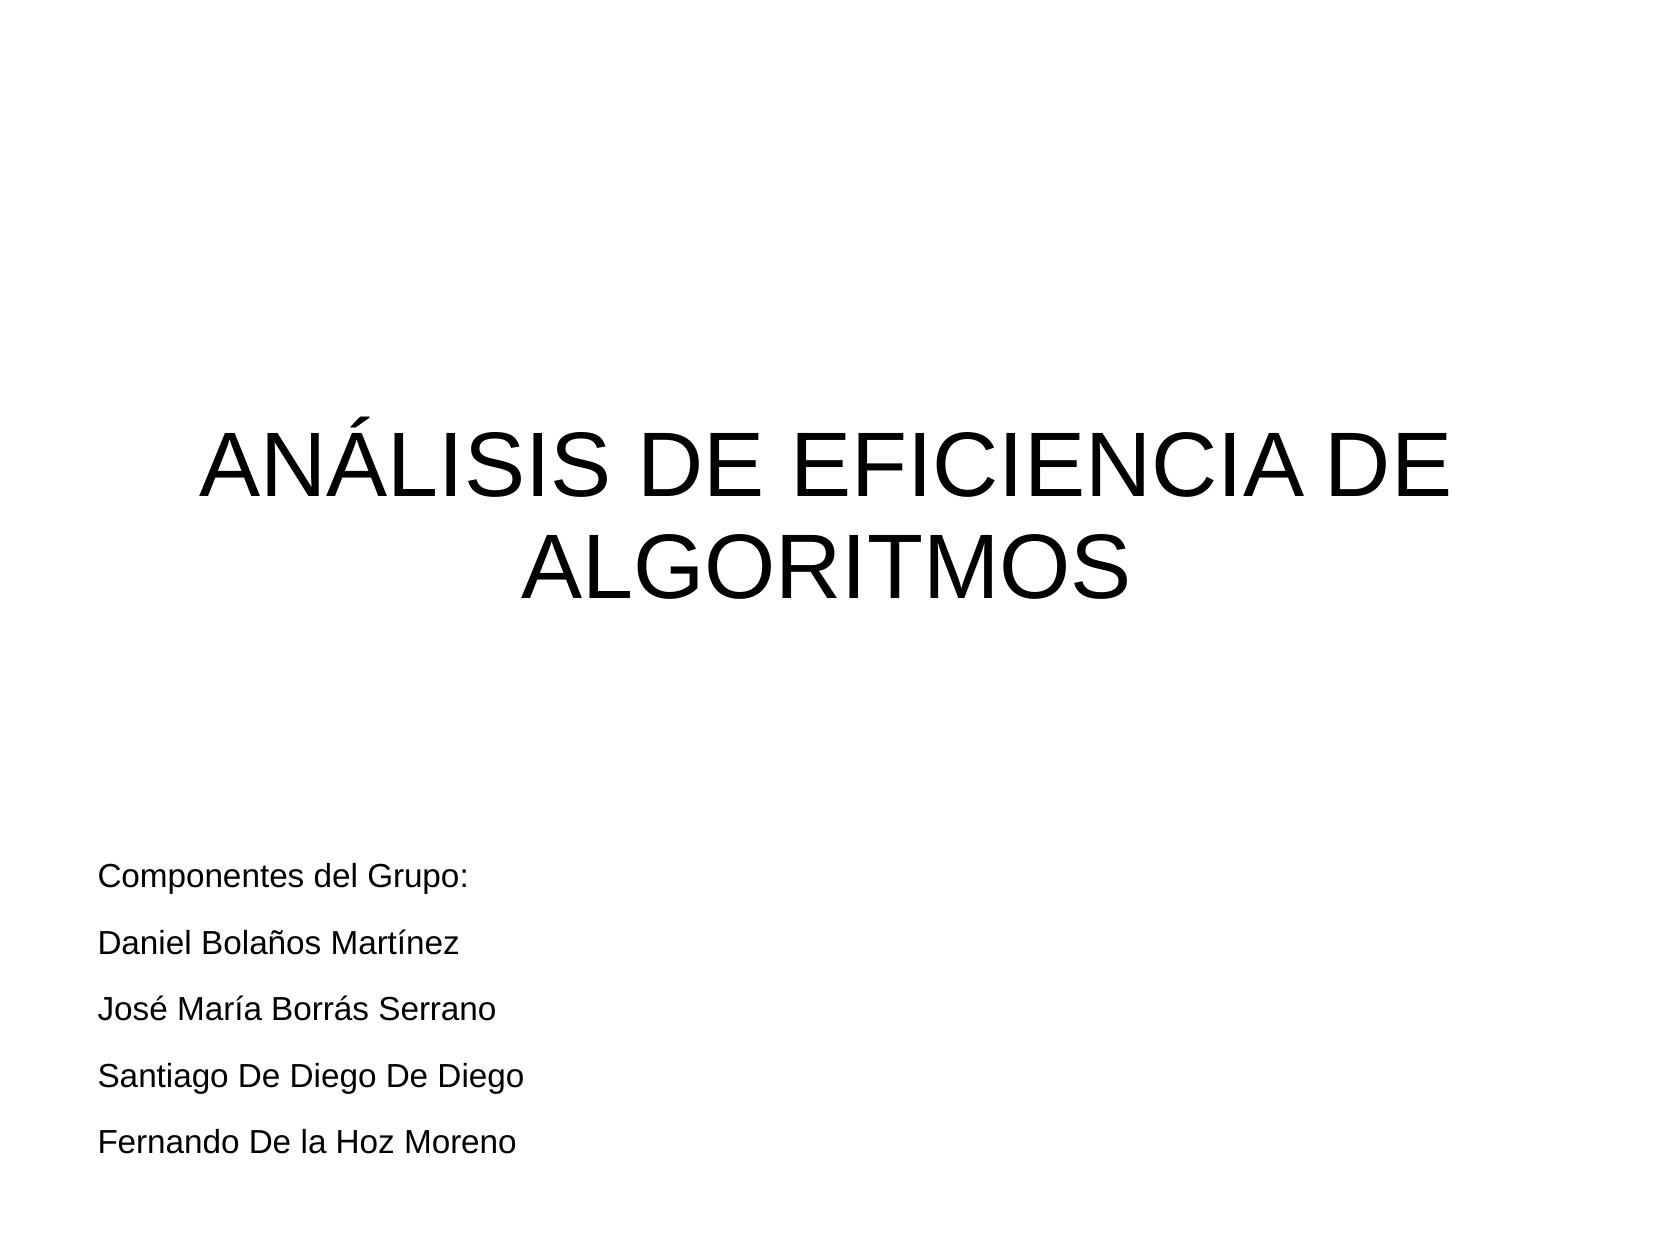

# ANÁLISIS DE EFICIENCIA DE ALGORITMOS
Componentes del Grupo:
Daniel Bolaños Martínez
José María Borrás Serrano
Santiago De Diego De Diego
Fernando De la Hoz Moreno